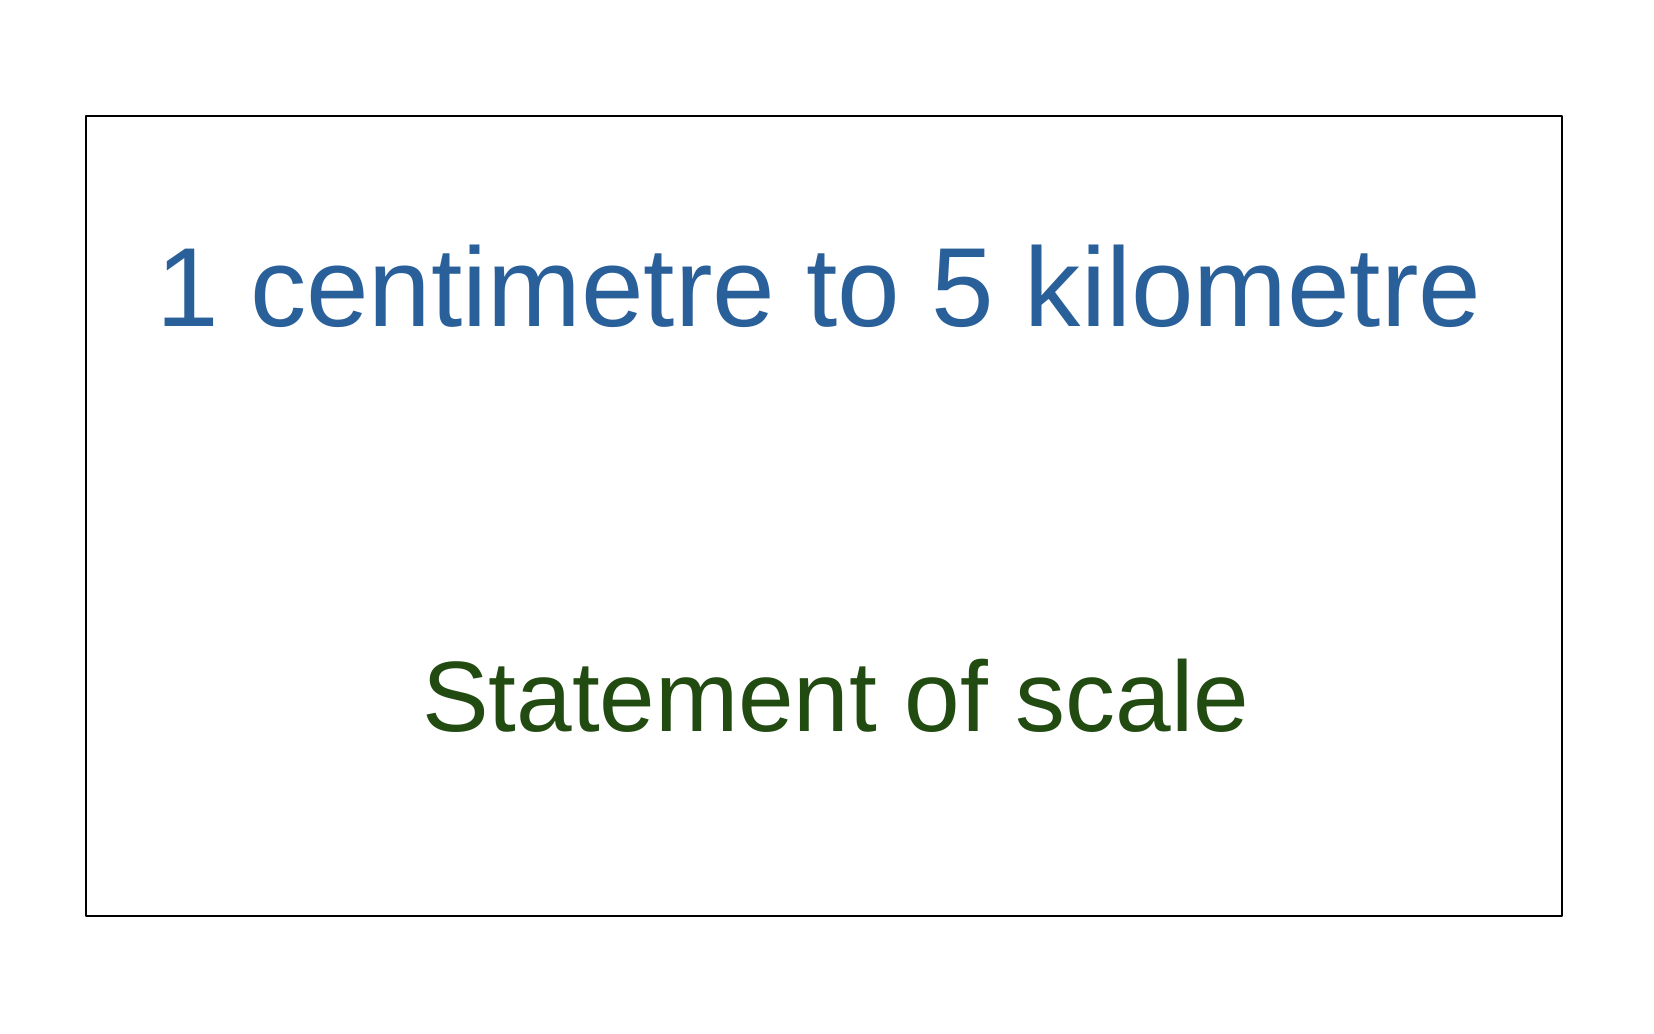

1 centimetre to 5 kilometre
Statement of scale